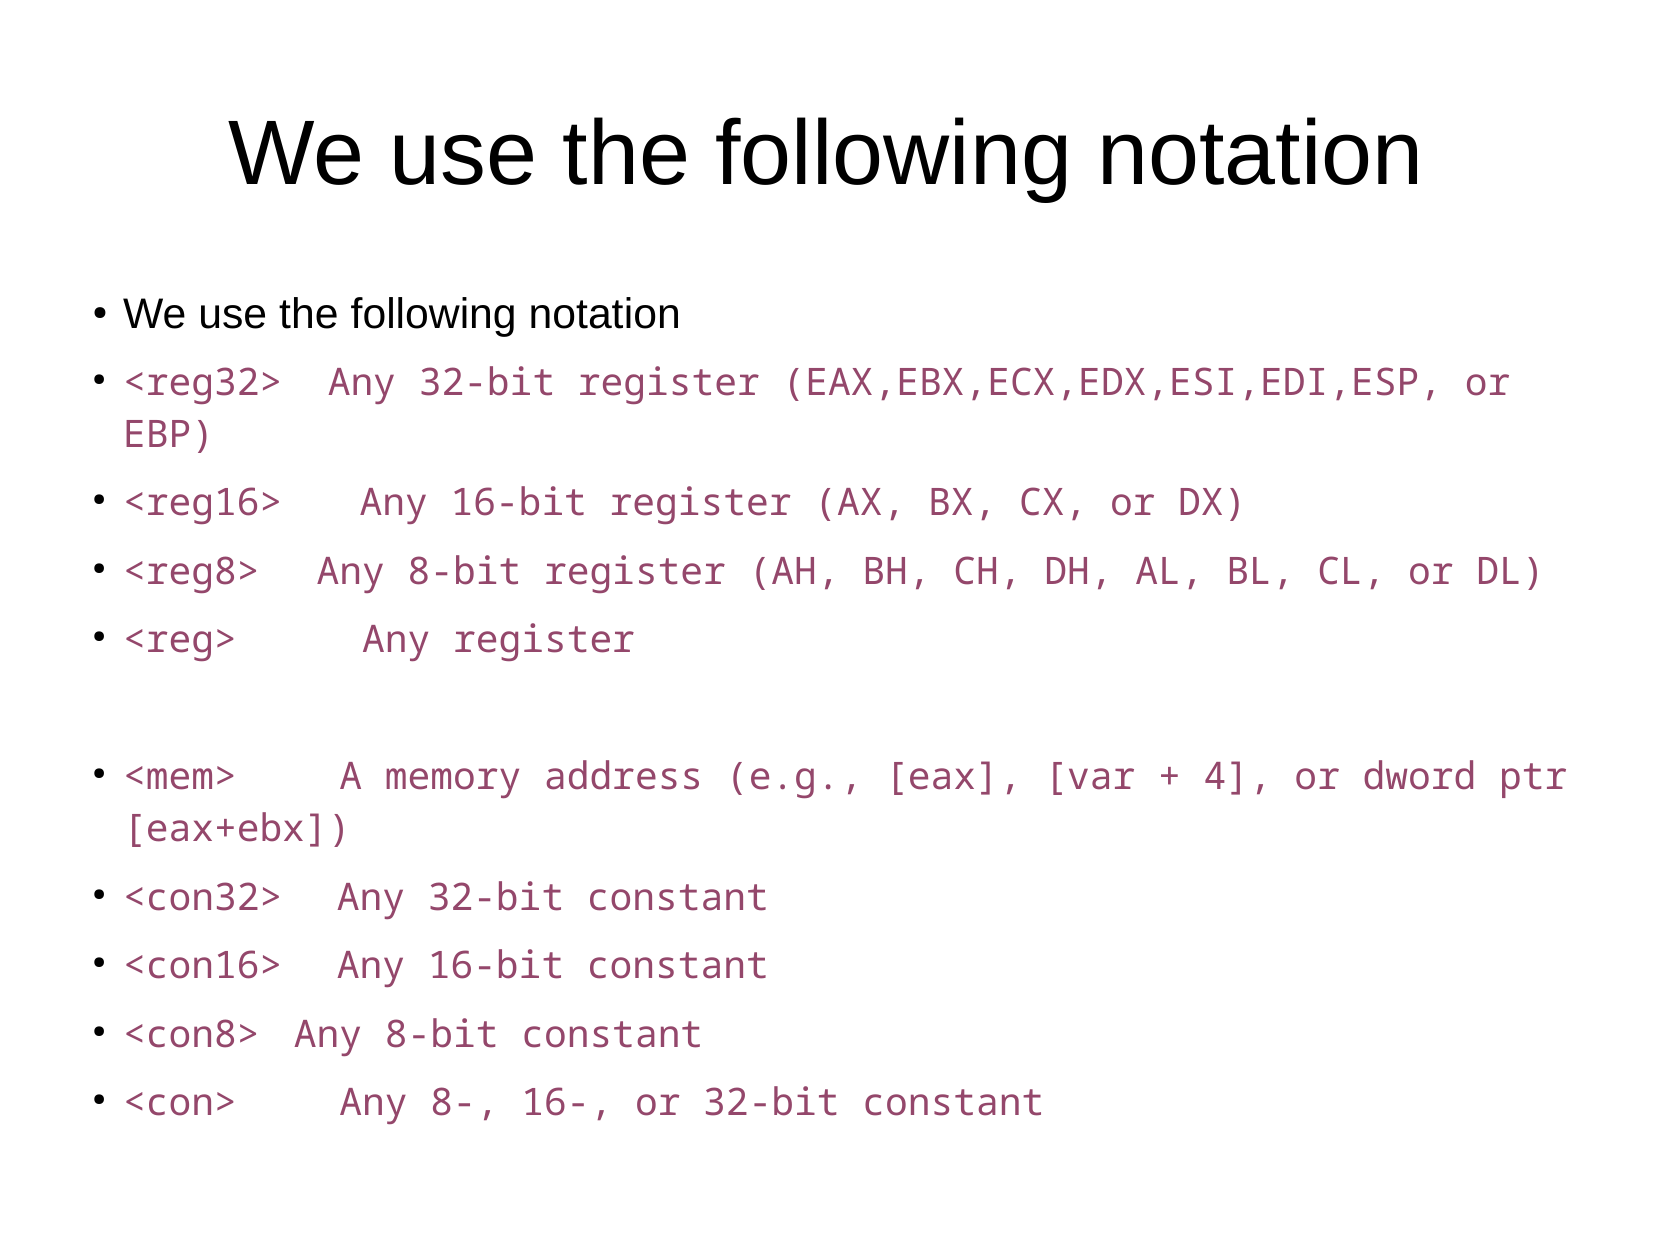

# We use the following notation
We use the following notation
<reg32> Any 32-bit register (EAX,EBX,ECX,EDX,ESI,EDI,ESP, or EBP)
<reg16> 	 Any 16-bit register (AX, BX, CX, or DX)
<reg8> 	 Any 8-bit register (AH, BH, CH, DH, AL, BL, CL, or DL)
<reg> 	 Any register
<mem> 	 A memory address (e.g., [eax], [var + 4], or dword ptr [eax+ebx])
<con32> 	Any 32-bit constant
<con16> 	Any 16-bit constant
<con8> 	Any 8-bit constant
<con> 	 Any 8-, 16-, or 32-bit constant